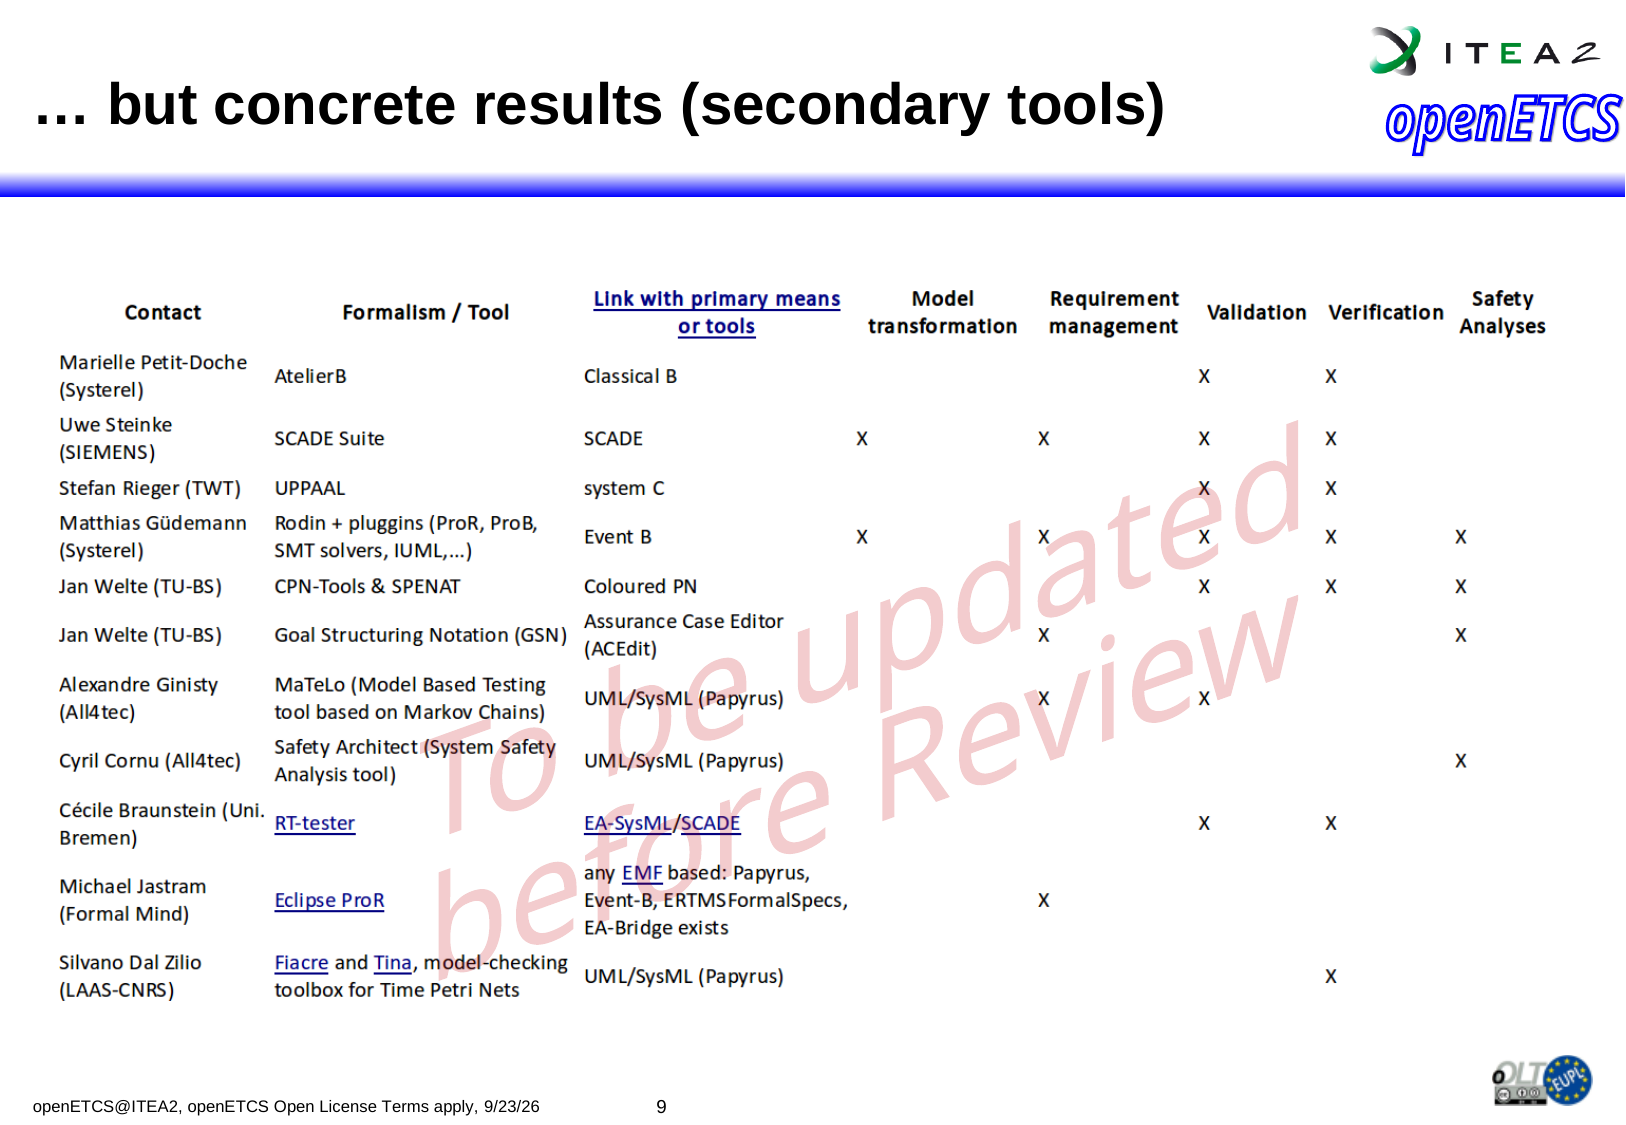

# … but concrete results (secondary tools)
To be updated
before Review